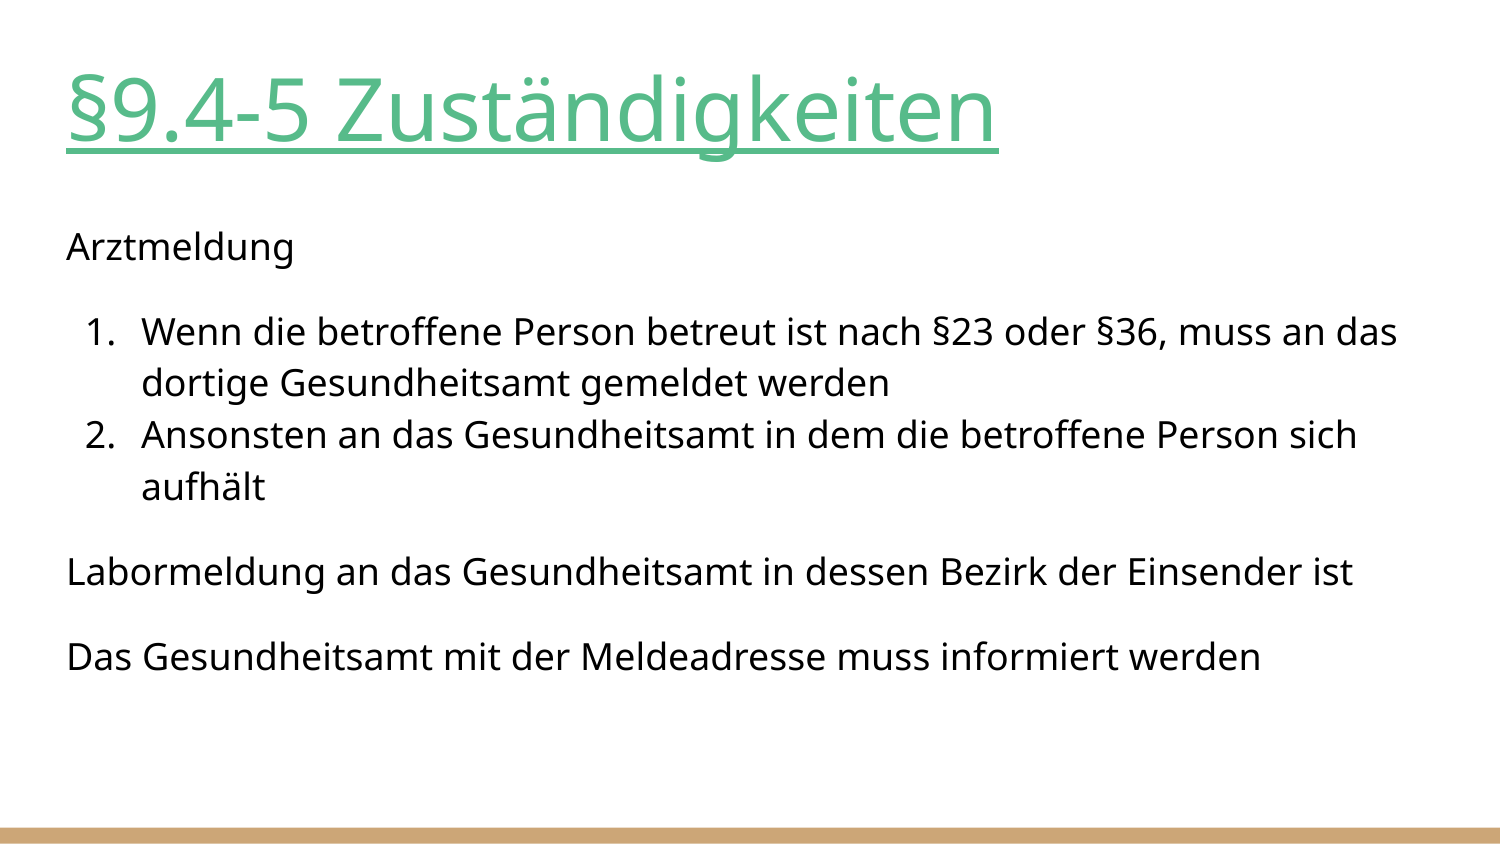

# §9.4-5 Zuständigkeiten
Arztmeldung
Wenn die betroffene Person betreut ist nach §23 oder §36, muss an das dortige Gesundheitsamt gemeldet werden
Ansonsten an das Gesundheitsamt in dem die betroffene Person sich aufhält
Labormeldung an das Gesundheitsamt in dessen Bezirk der Einsender ist
Das Gesundheitsamt mit der Meldeadresse muss informiert werden